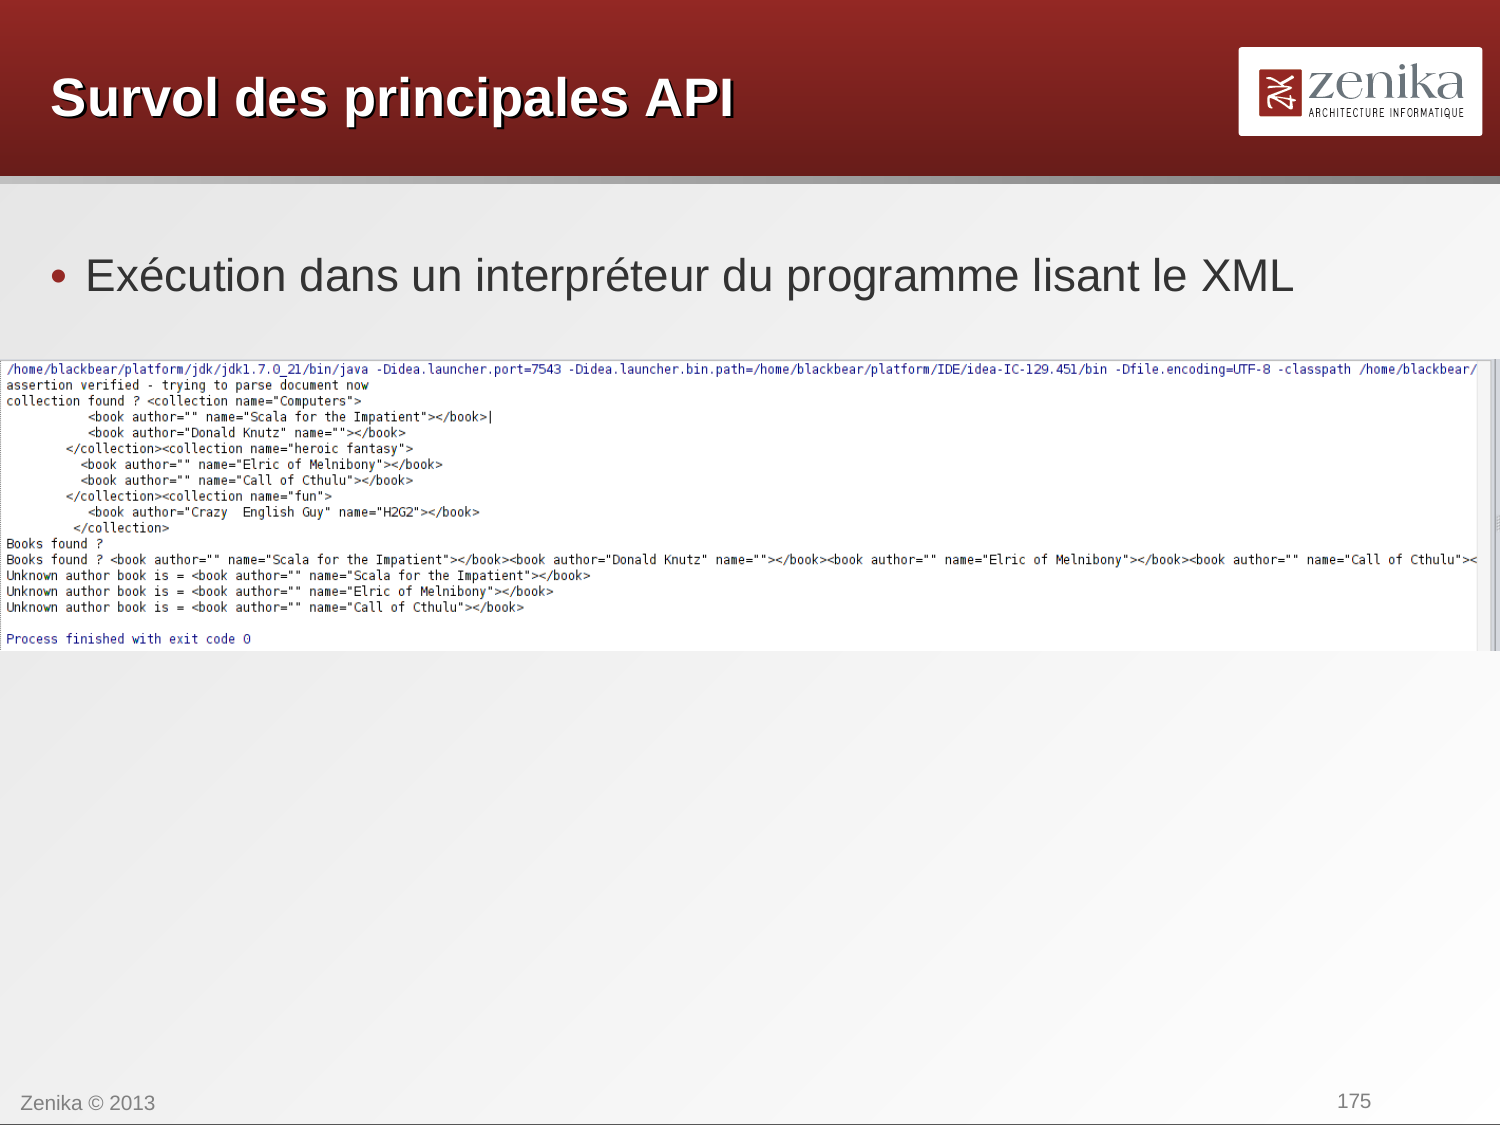

# Survol des principales API
Exécution dans un interpréteur du programme lisant le XML